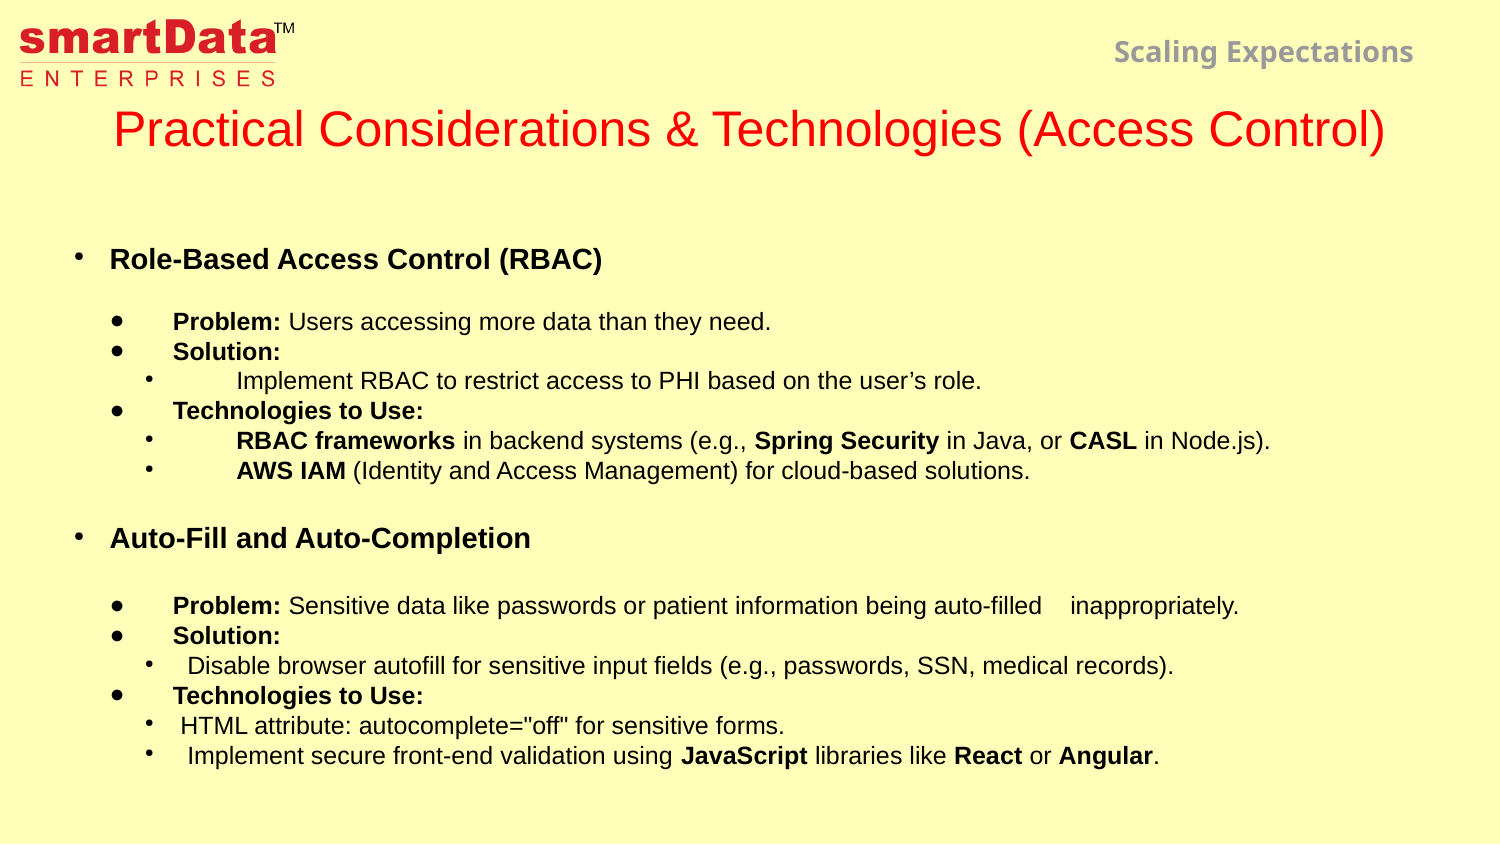

Scaling Expectations
# Practical Considerations & Technologies (Access Control)
Role-Based Access Control (RBAC)
 Problem: Users accessing more data than they need.
 Solution:
 Implement RBAC to restrict access to PHI based on the user’s role.
 Technologies to Use:
 RBAC frameworks in backend systems (e.g., Spring Security in Java, or CASL in Node.js).
 AWS IAM (Identity and Access Management) for cloud-based solutions.
Auto-Fill and Auto-Completion
 Problem: Sensitive data like passwords or patient information being auto-filled inappropriately.
 Solution:
 Disable browser autofill for sensitive input fields (e.g., passwords, SSN, medical records).
 Technologies to Use:
HTML attribute: autocomplete="off" for sensitive forms.
 Implement secure front-end validation using JavaScript libraries like React or Angular.